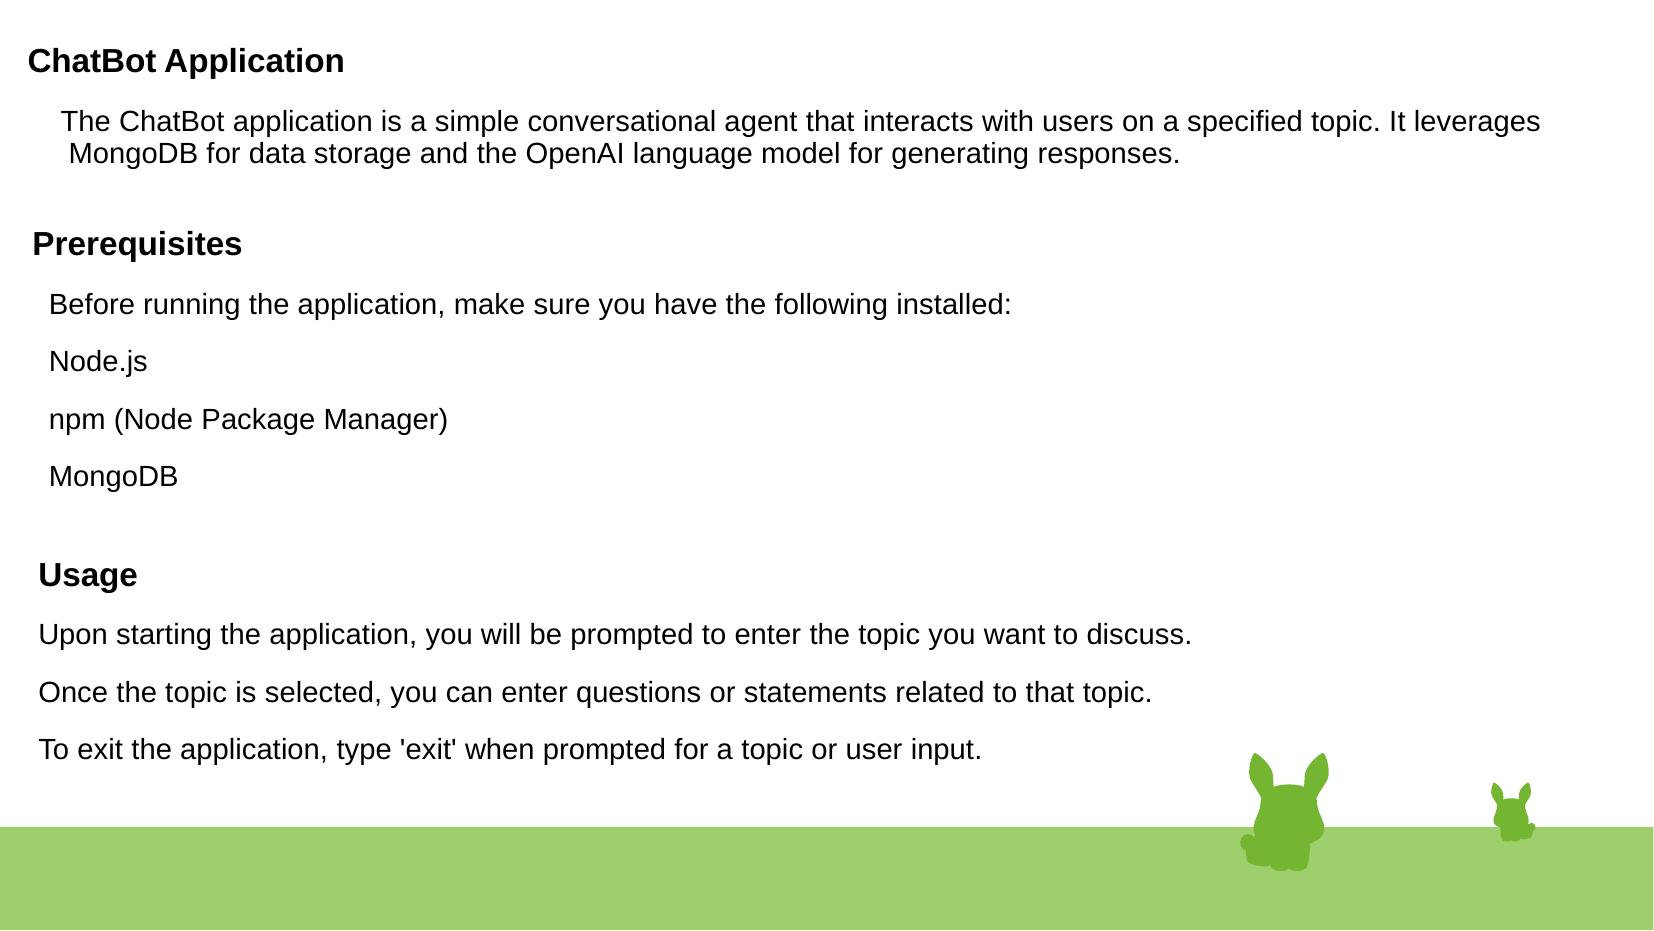

ChatBot Application
 The ChatBot application is a simple conversational agent that interacts with users on a specified topic. It leverages MongoDB for data storage and the OpenAI language model for generating responses.
Prerequisites
 Before running the application, make sure you have the following installed:
 Node.js
 npm (Node Package Manager)
 MongoDB
Usage
Upon starting the application, you will be prompted to enter the topic you want to discuss.
Once the topic is selected, you can enter questions or statements related to that topic.
To exit the application, type 'exit' when prompted for a topic or user input.